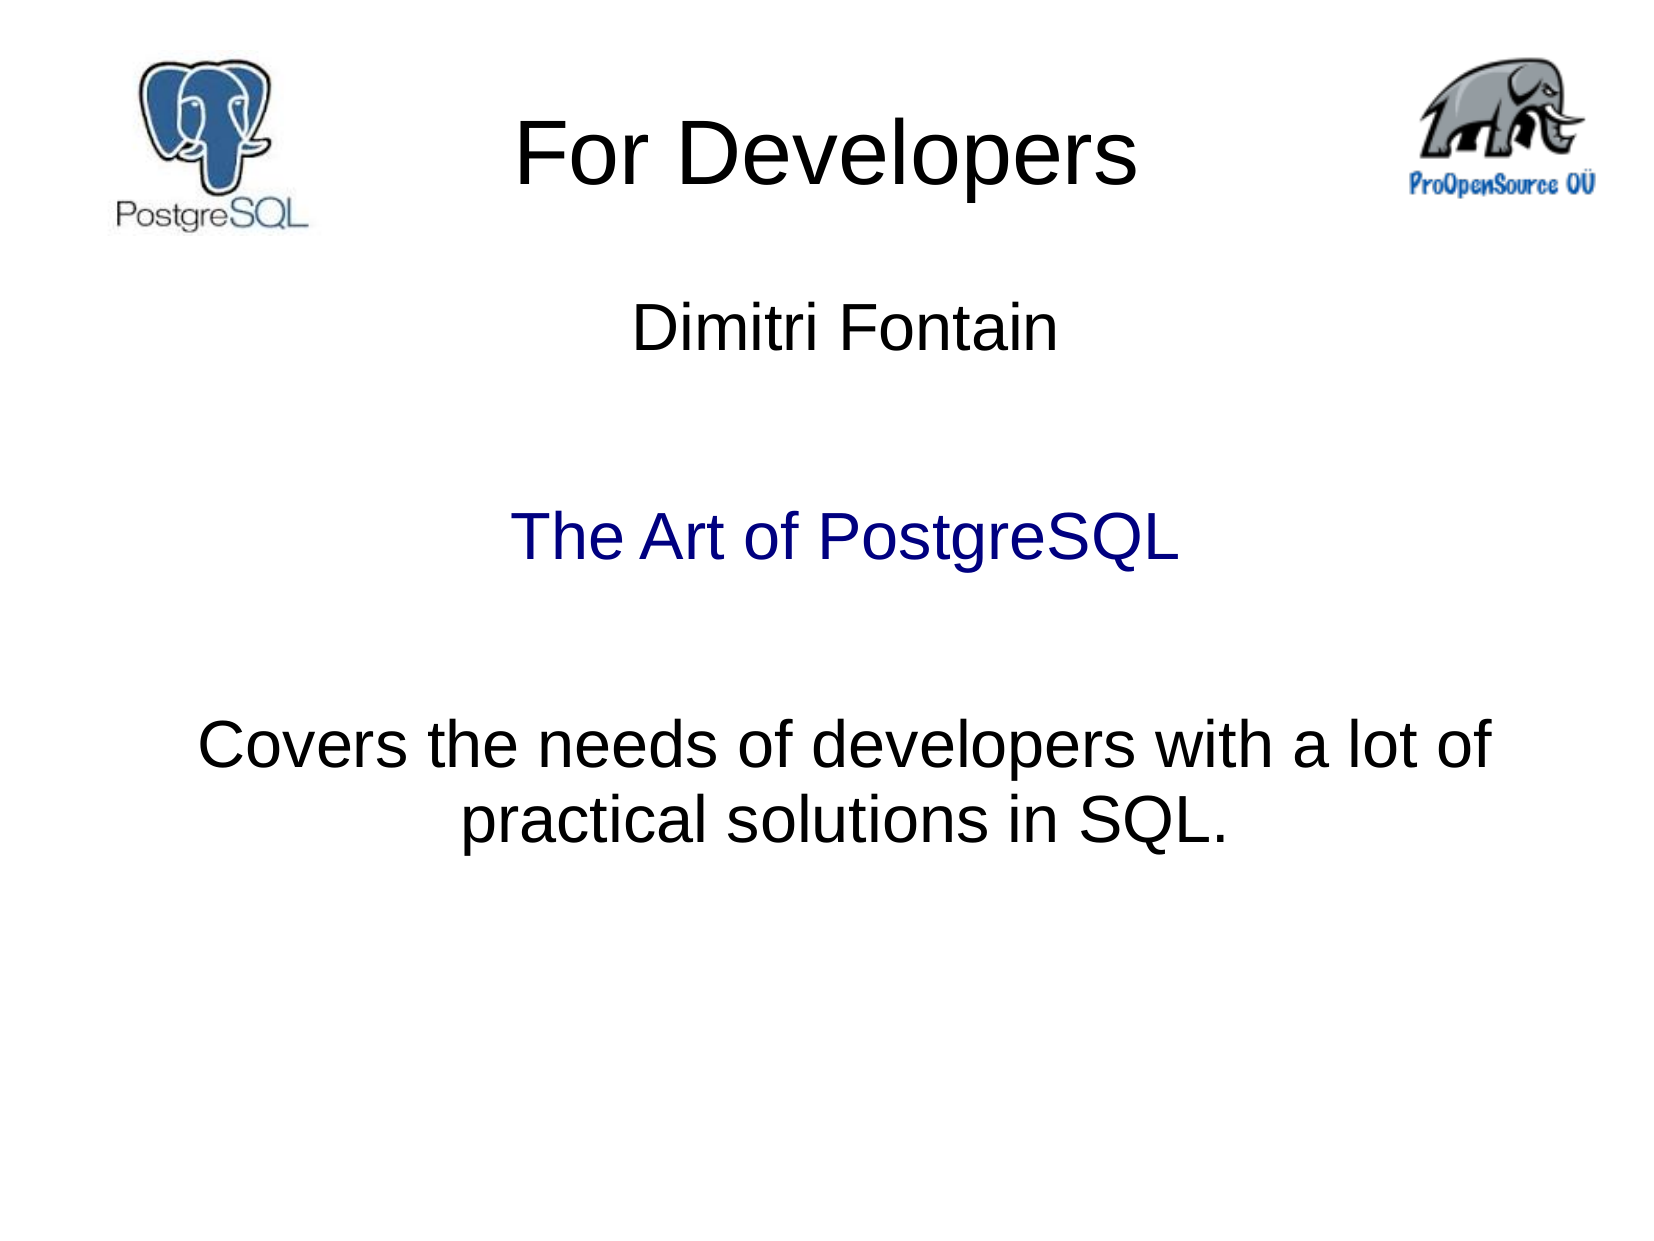

# For Developers
Dimitri Fontain
The Art of PostgreSQL
Covers the needs of developers with a lot of practical solutions in SQL.